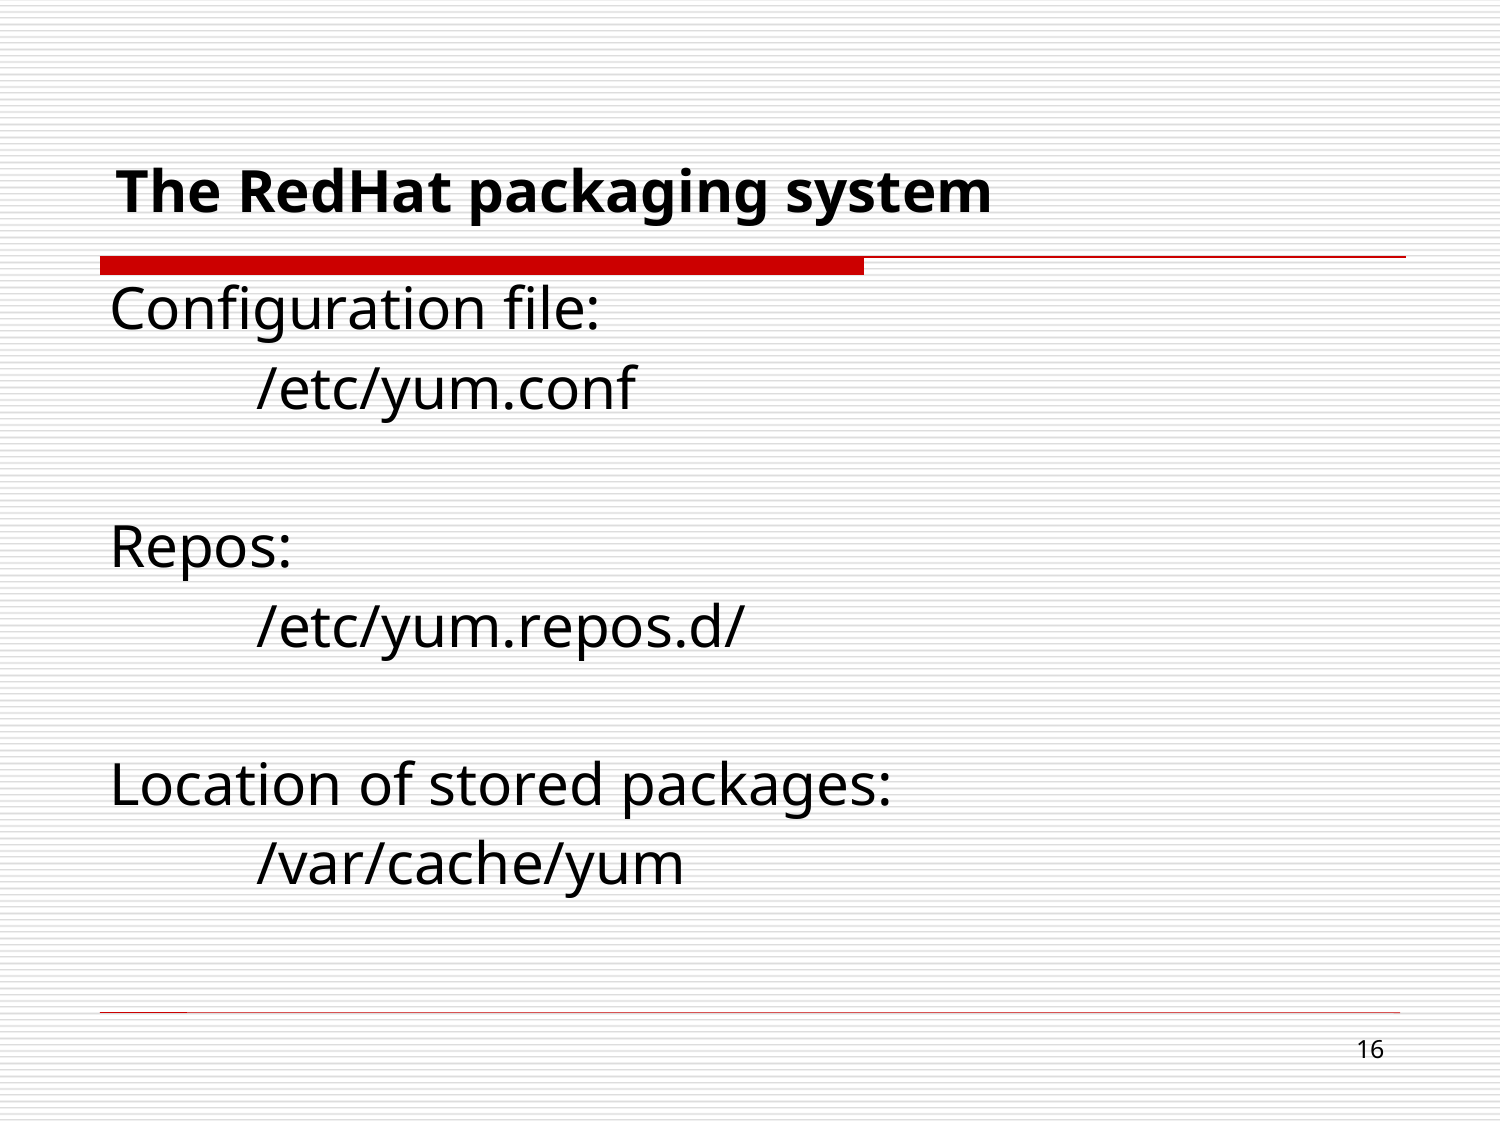

# The RedHat packaging system
Configuration file:
		/etc/yum.conf
Repos:
		/etc/yum.repos.d/
Location of stored packages:
		/var/cache/yum
16